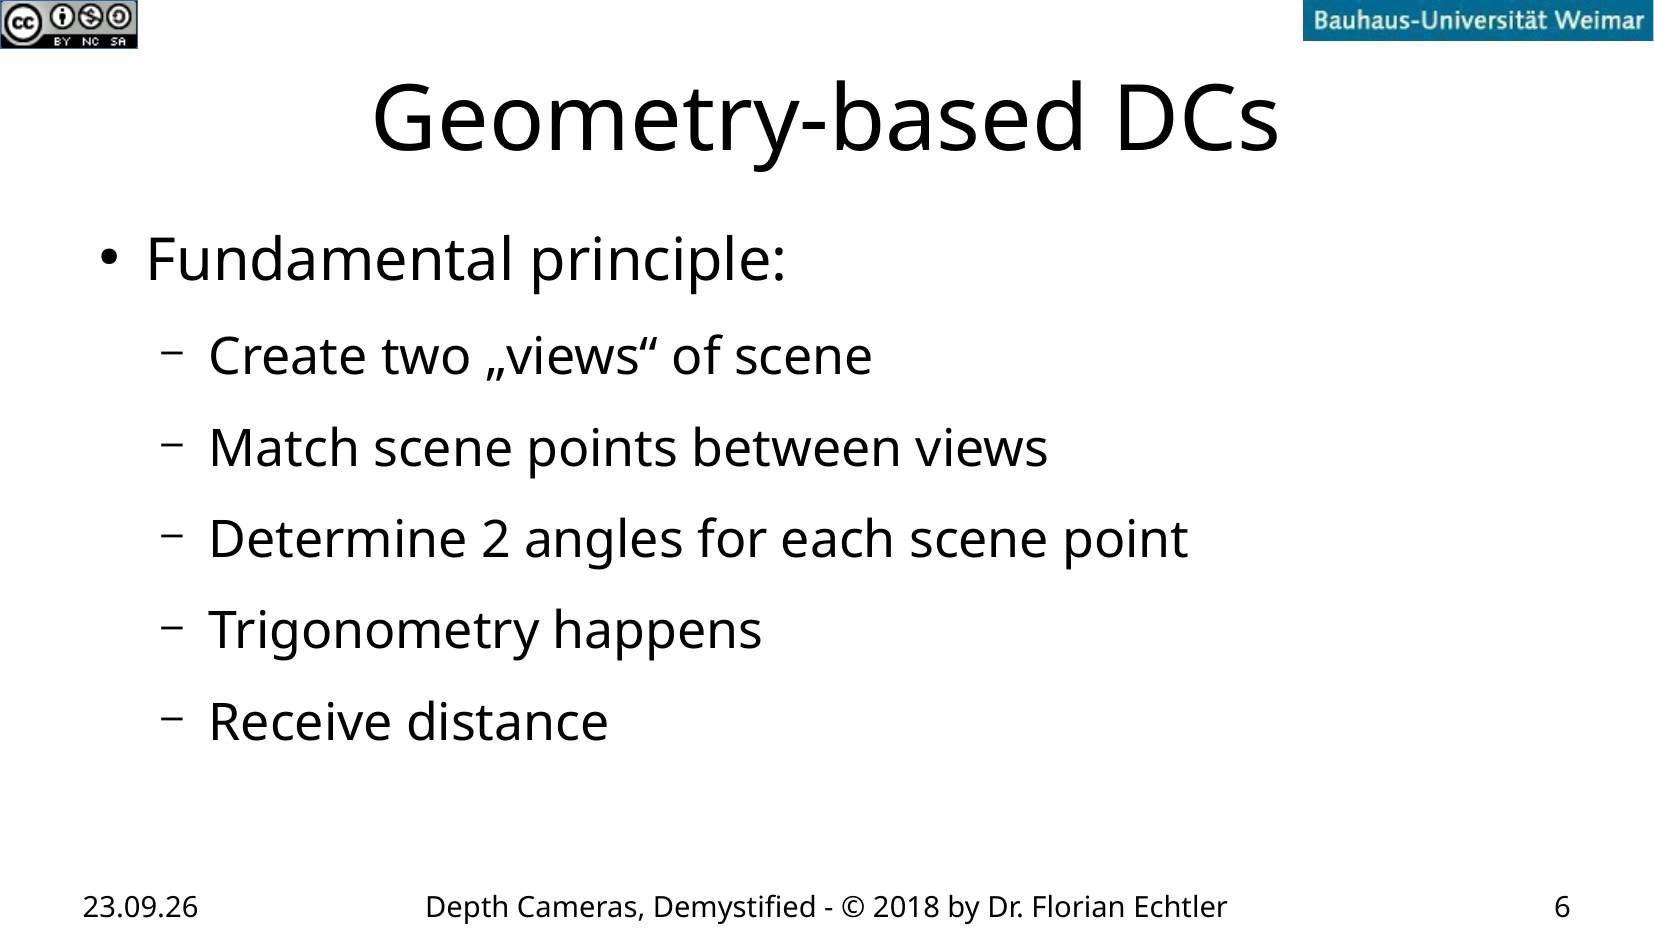

# Geometry-based DCs
Fundamental principle:
Create two „views“ of scene
Match scene points between views
Determine 2 angles for each scene point
Trigonometry happens
Receive distance
Depth Cameras, Demystified - © 2018 by Dr. Florian Echtler
6